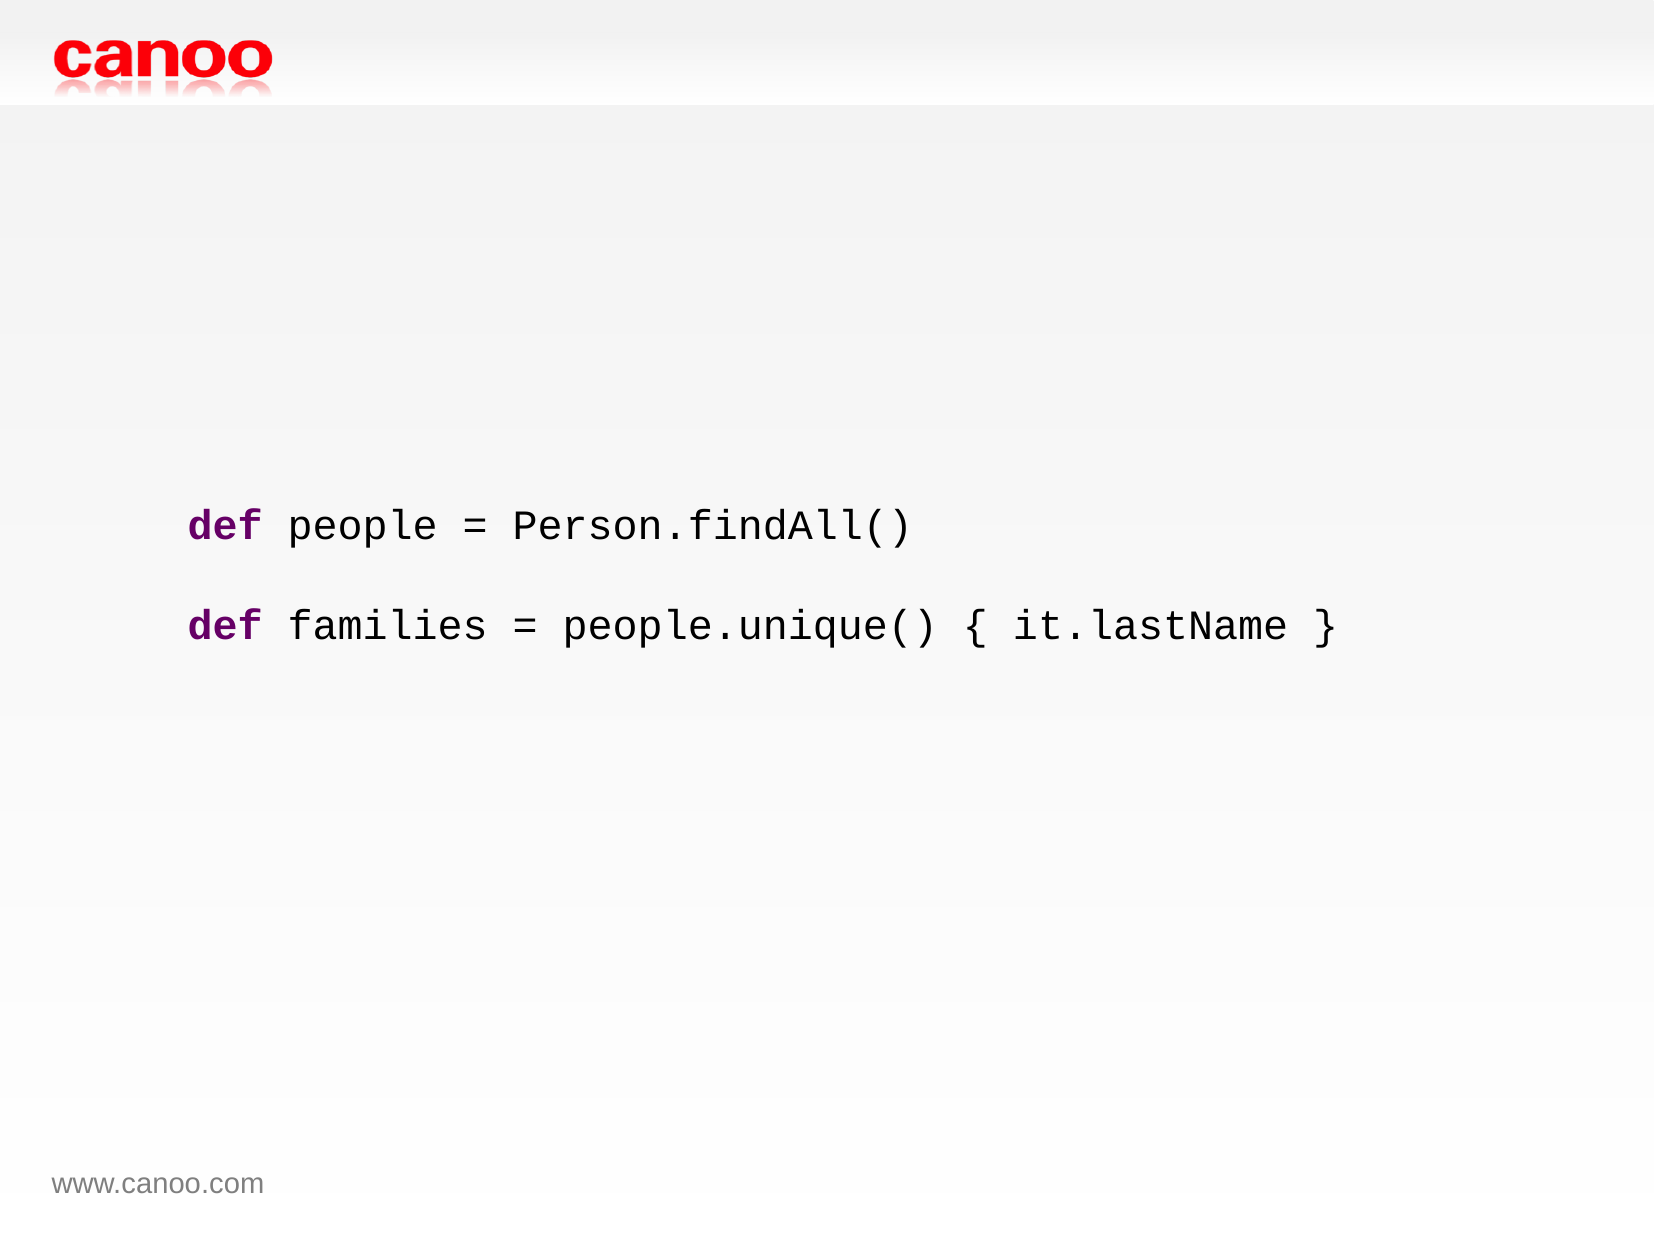

def people = Person.findAll()
def families = people.unique() { it.lastName }